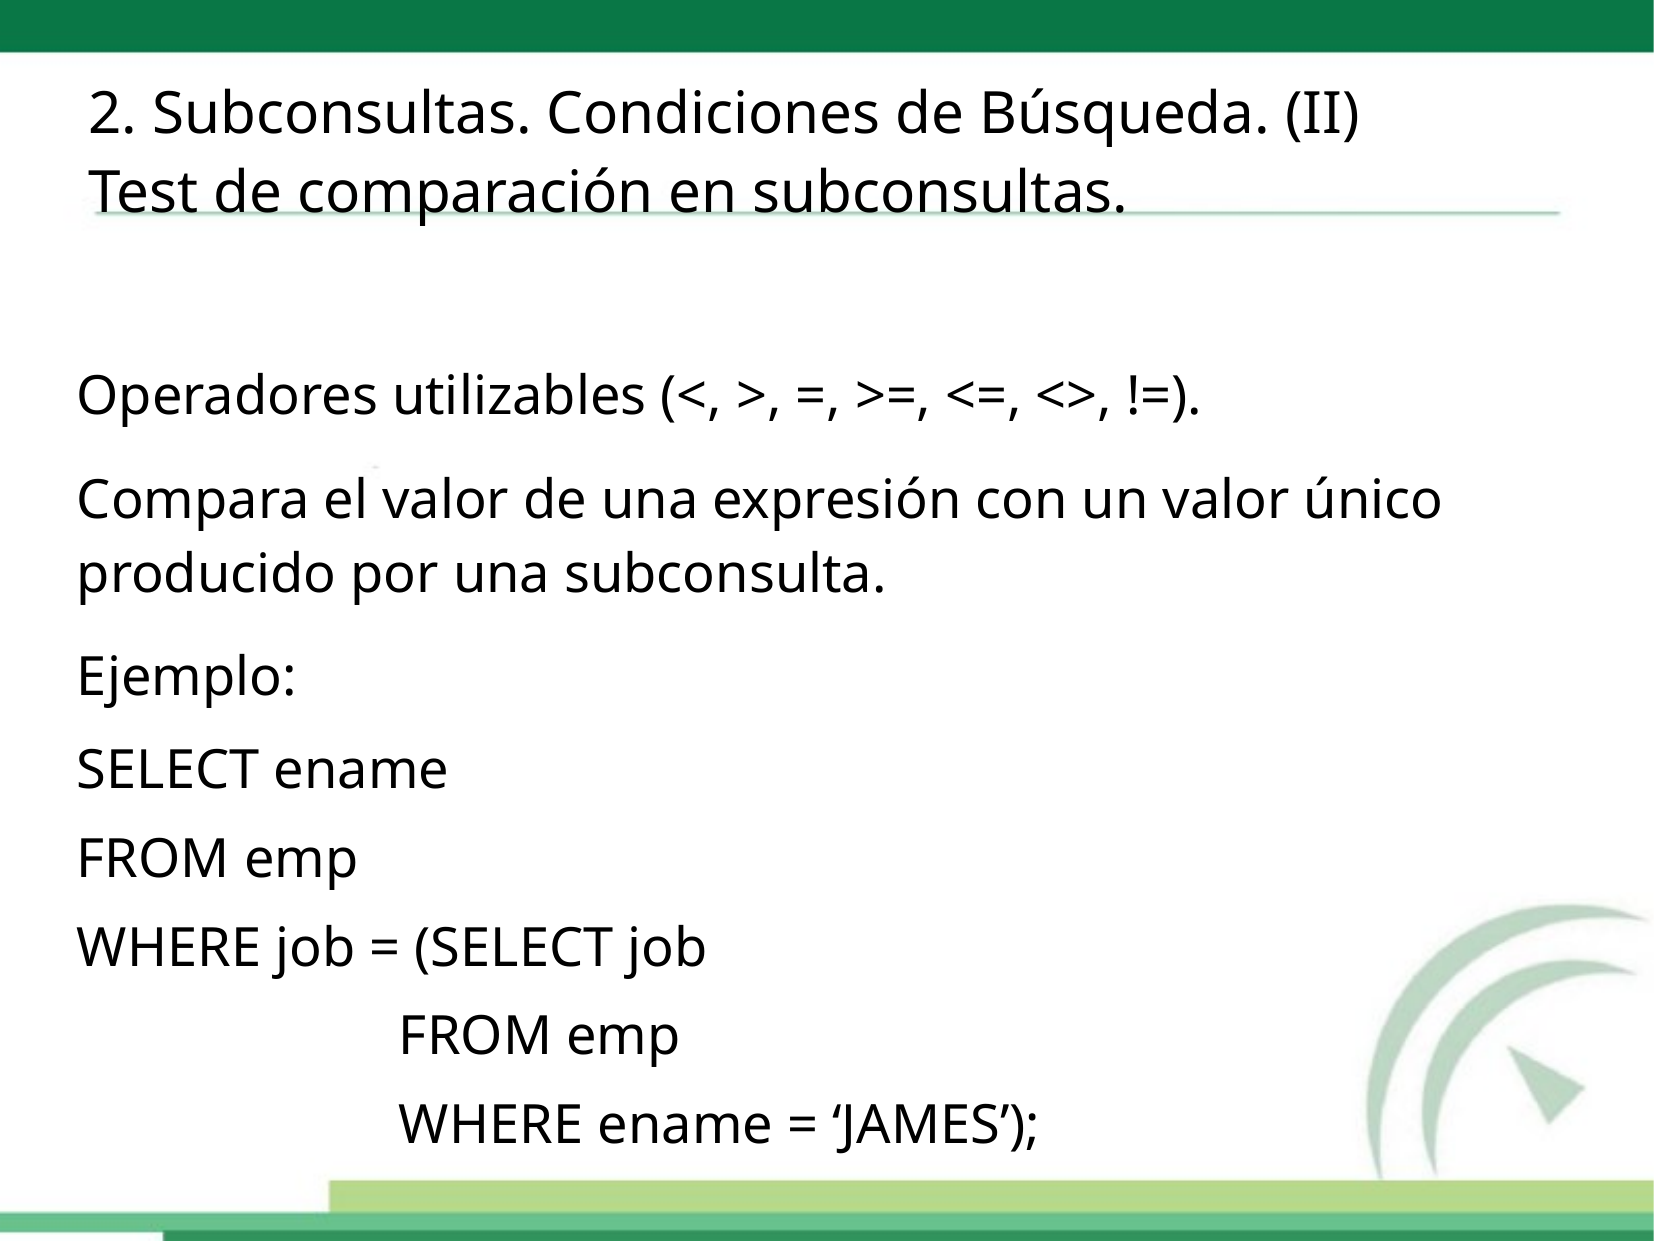

# 2. Subconsultas. Condiciones de Búsqueda. (II) Test de comparación en subconsultas.
Operadores utilizables (<, >, =, >=, <=, <>, !=).
Compara el valor de una expresión con un valor único producido por una subconsulta.
Ejemplo:
SELECT ename
FROM emp
WHERE job = (SELECT job
 FROM emp
 WHERE ename = ‘JAMES’);